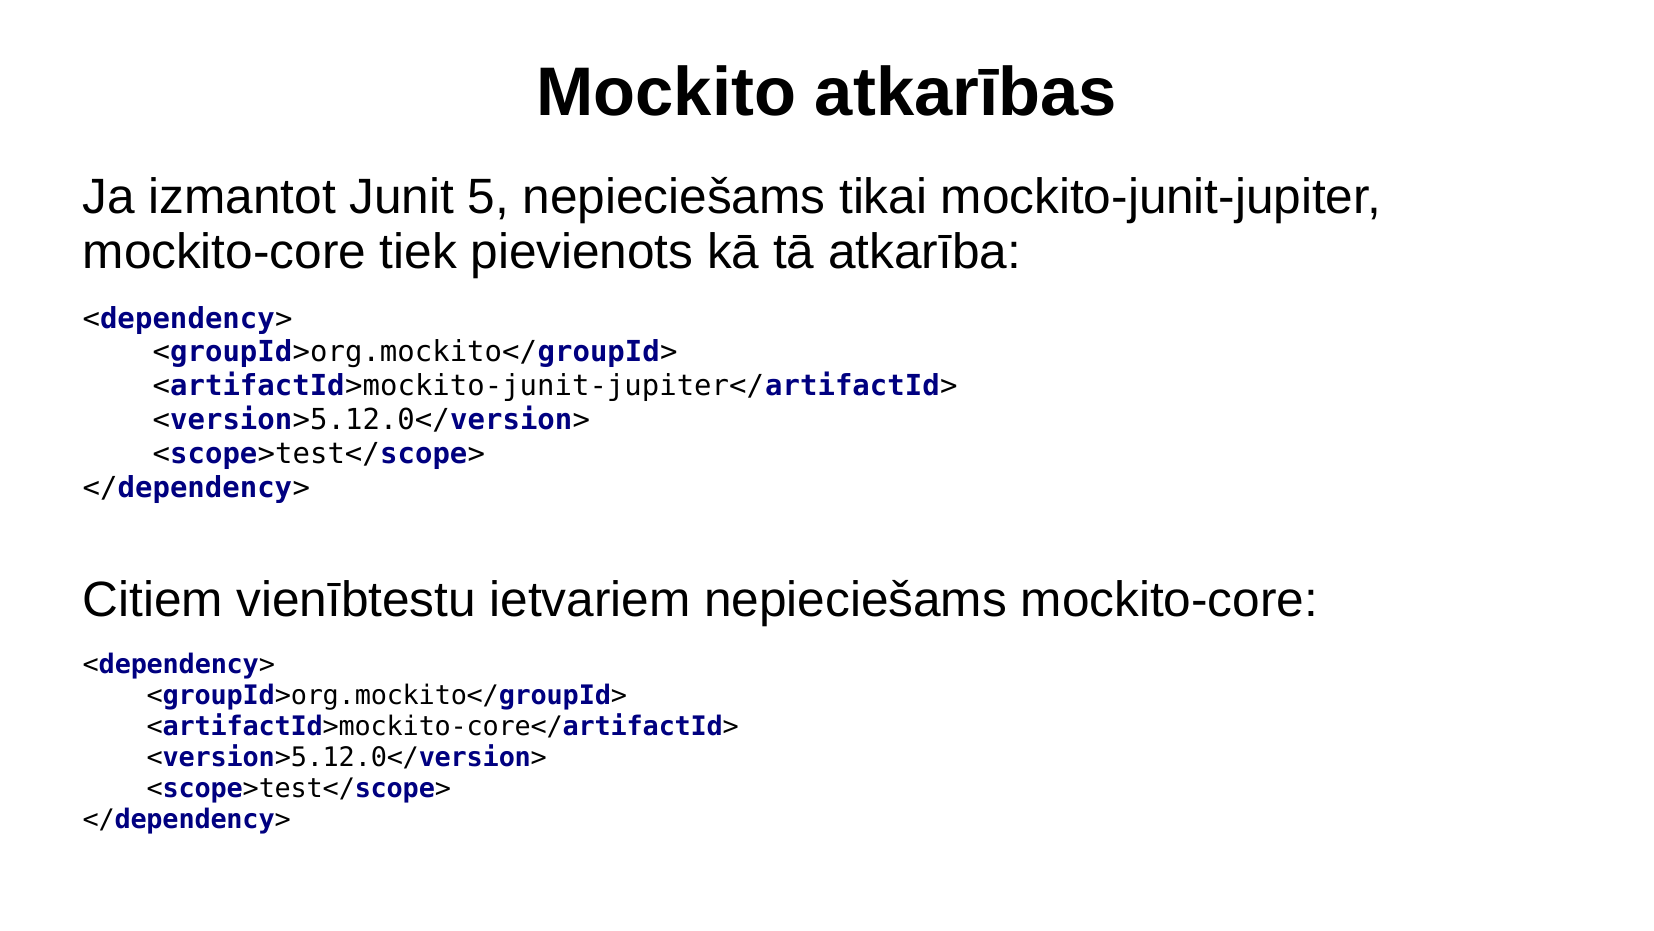

# Mockito atkarības
Ja izmantot Junit 5, nepieciešams tikai mockito-junit-jupiter, mockito-core tiek pievienots kā tā atkarība:
<dependency>
 <groupId>org.mockito</groupId>
 <artifactId>mockito-junit-jupiter</artifactId>
 <version>5.12.0</version>
 <scope>test</scope>
</dependency>
Citiem vienībtestu ietvariem nepieciešams mockito-core:
<dependency>
 <groupId>org.mockito</groupId>
 <artifactId>mockito-core</artifactId>
 <version>5.12.0</version>
 <scope>test</scope>
</dependency>